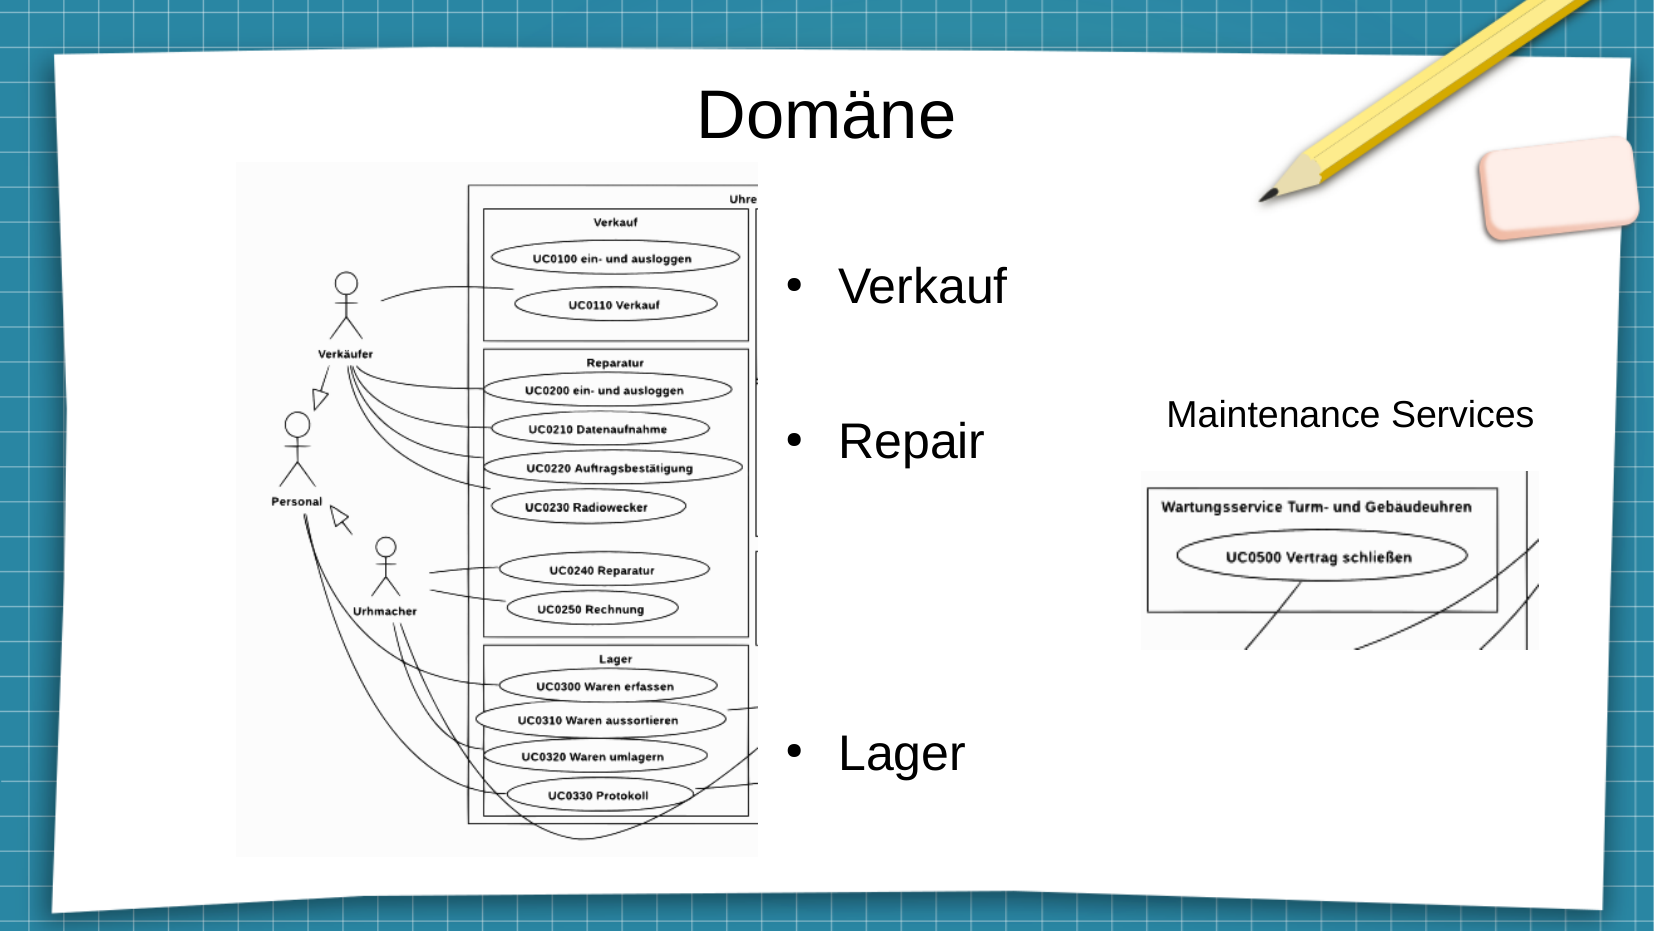

# Domäne
Verkauf
Repair
Lager
Maintenance Services